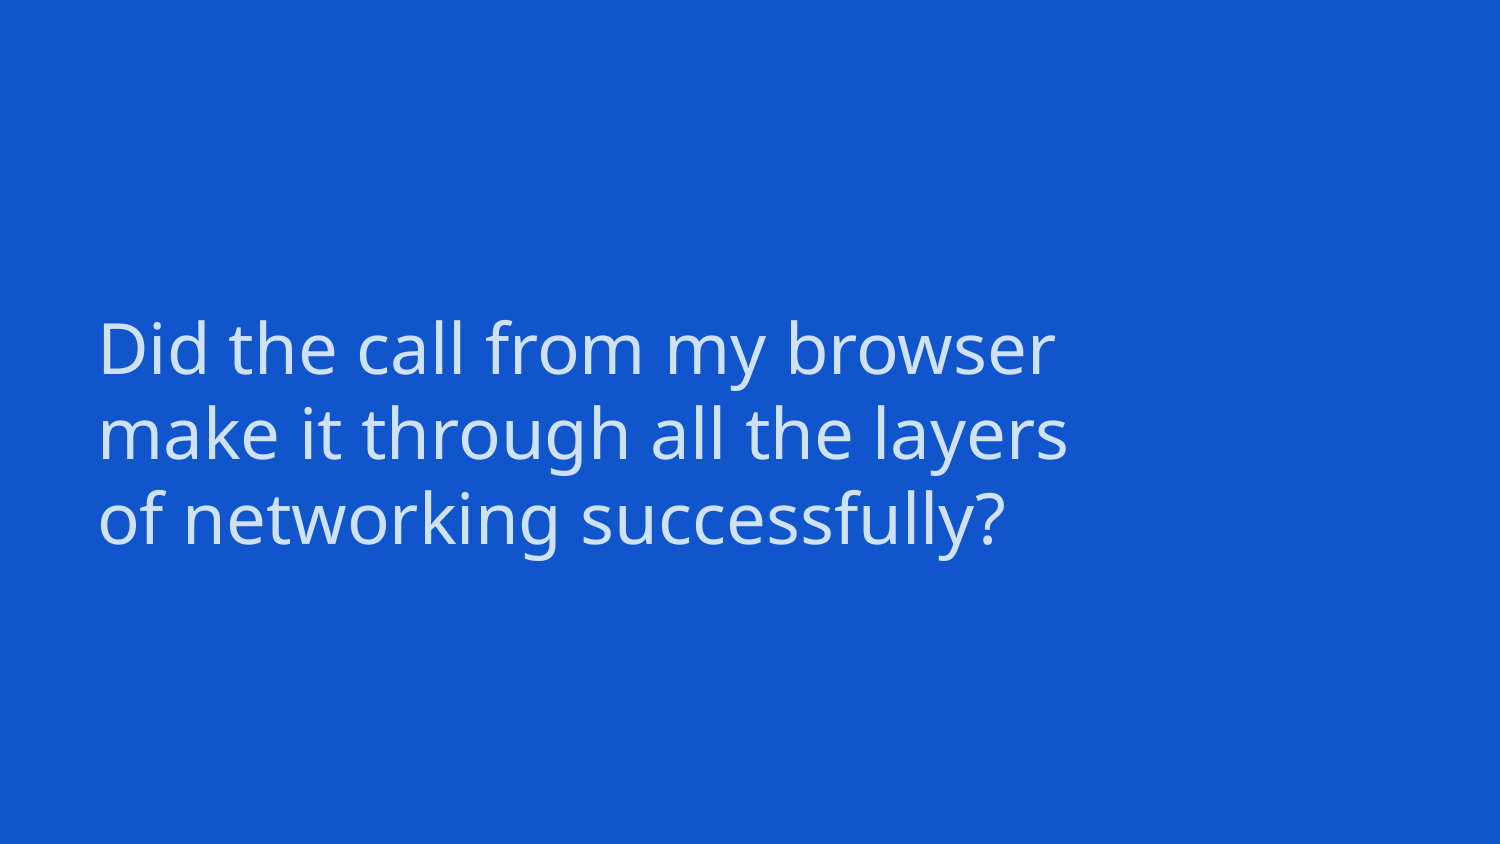

Did the call from my browser make it through all the layers of networking successfully?